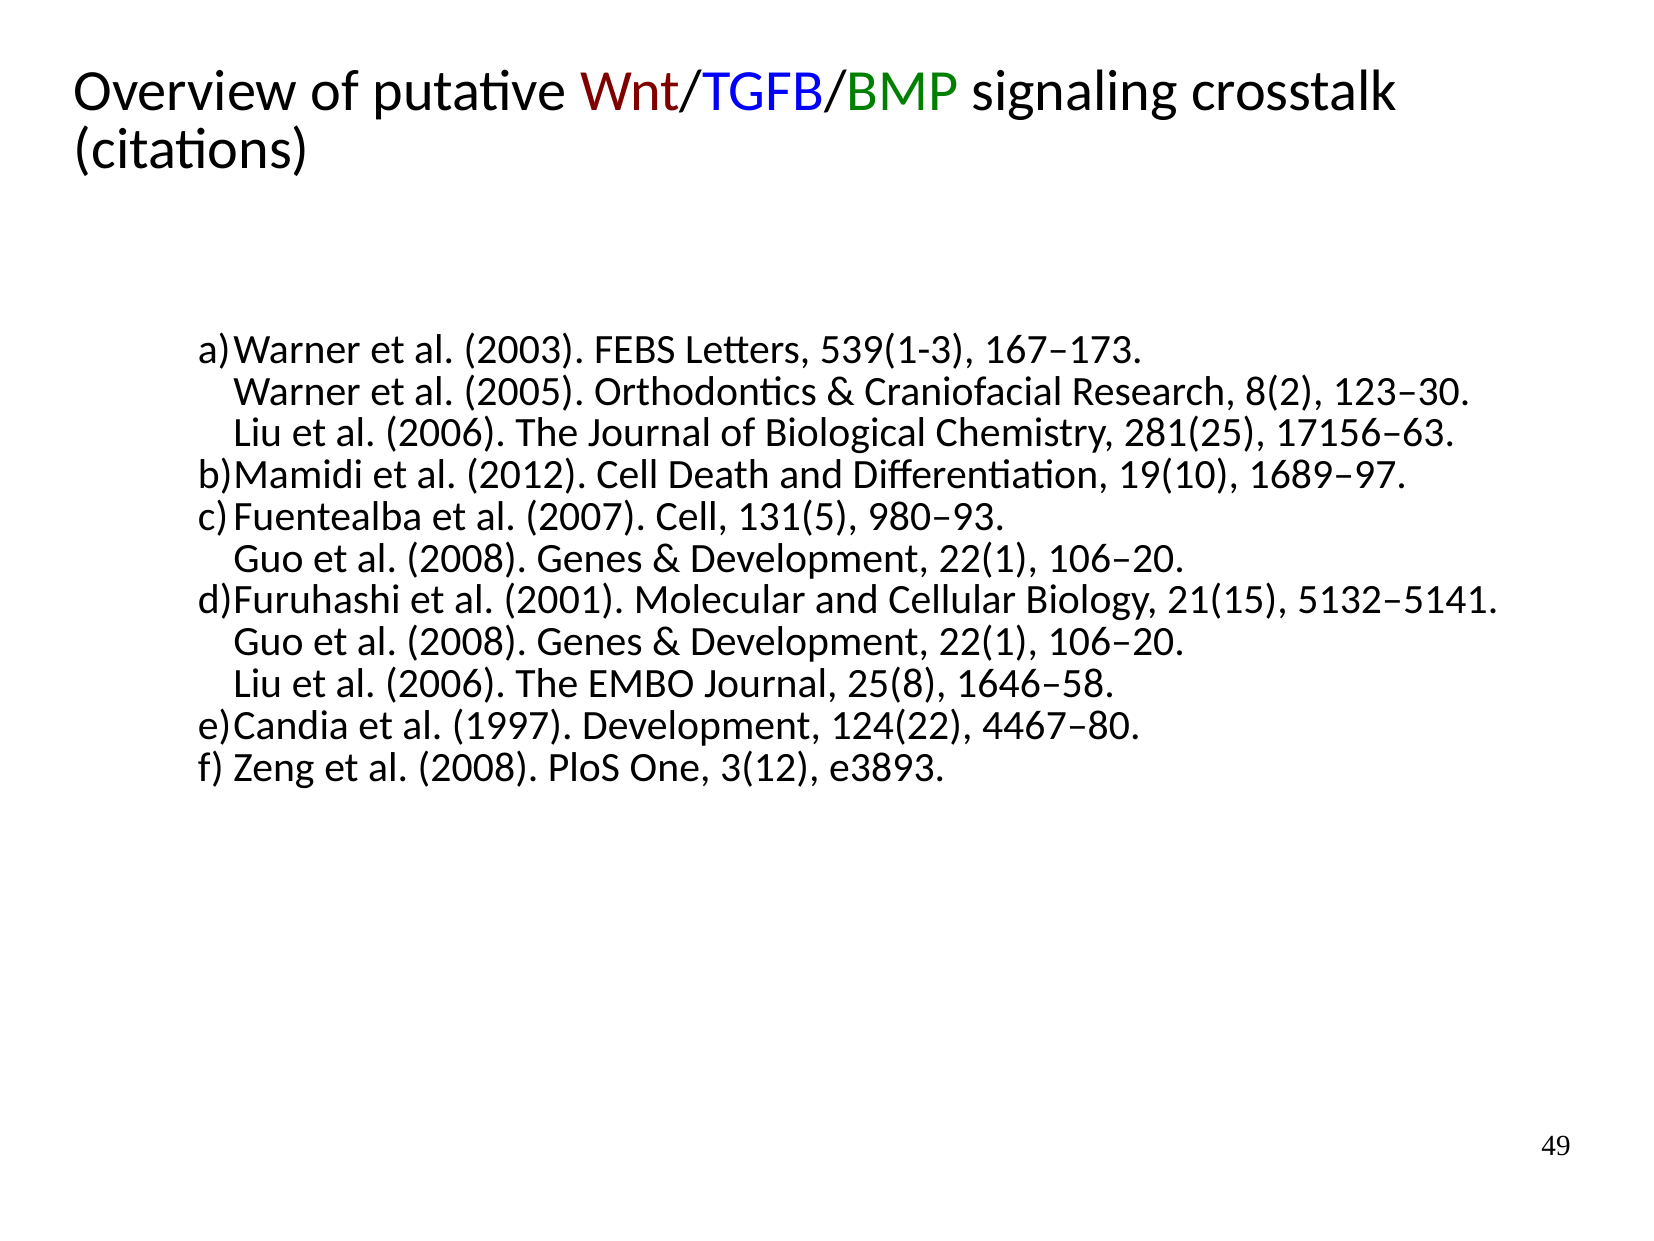

Overview of putative Wnt/TGFB/BMP signaling crosstalk
(citations)
Warner et al. (2003). FEBS Letters, 539(1-3), 167–173.
Warner et al. (2005). Orthodontics & Craniofacial Research, 8(2), 123–30.
Liu et al. (2006). The Journal of Biological Chemistry, 281(25), 17156–63.
Mamidi et al. (2012). Cell Death and Differentiation, 19(10), 1689–97.
Fuentealba et al. (2007). Cell, 131(5), 980–93.
Guo et al. (2008). Genes & Development, 22(1), 106–20.
Furuhashi et al. (2001). Molecular and Cellular Biology, 21(15), 5132–5141.
Guo et al. (2008). Genes & Development, 22(1), 106–20.
Liu et al. (2006). The EMBO Journal, 25(8), 1646–58.
Candia et al. (1997). Development, 124(22), 4467–80.
Zeng et al. (2008). PloS One, 3(12), e3893.
49